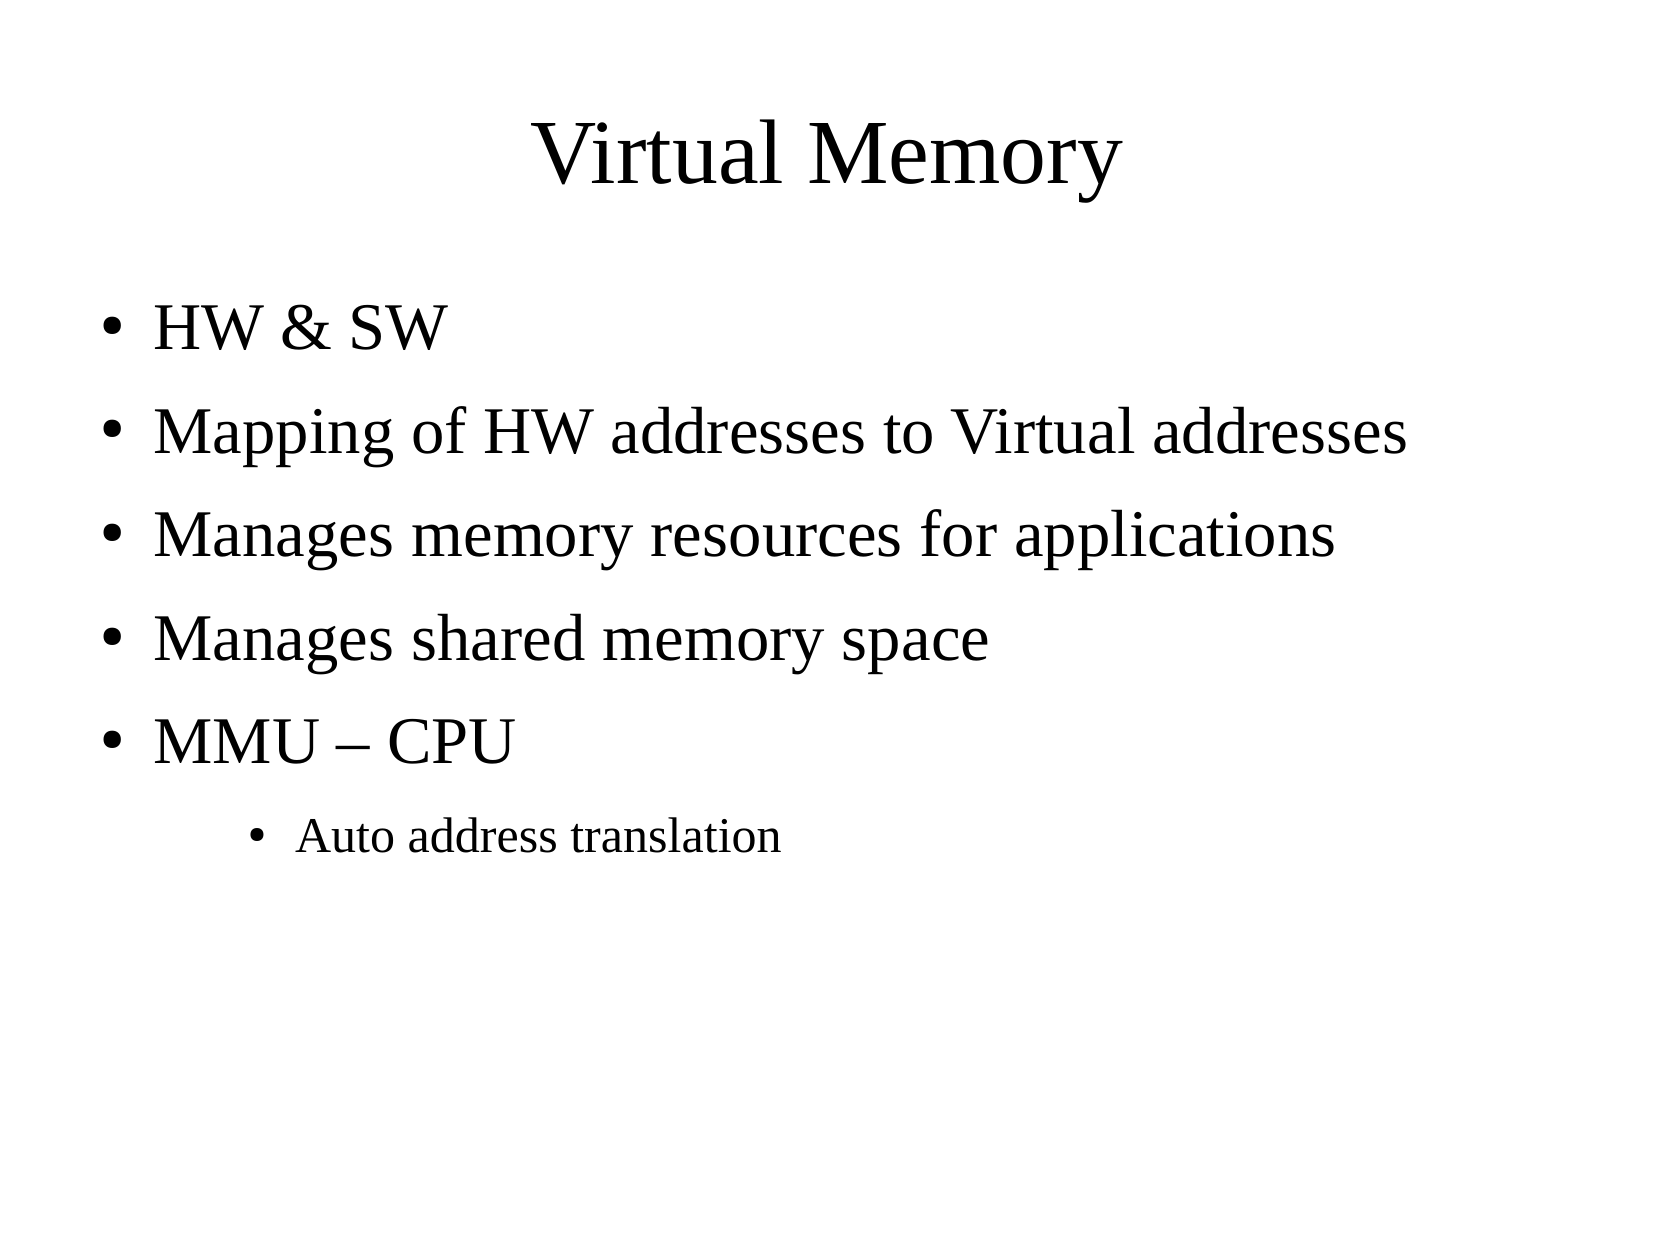

# Virtual Memory
HW & SW
Mapping of HW addresses to Virtual addresses
Manages memory resources for applications
Manages shared memory space
MMU – CPU
Auto address translation